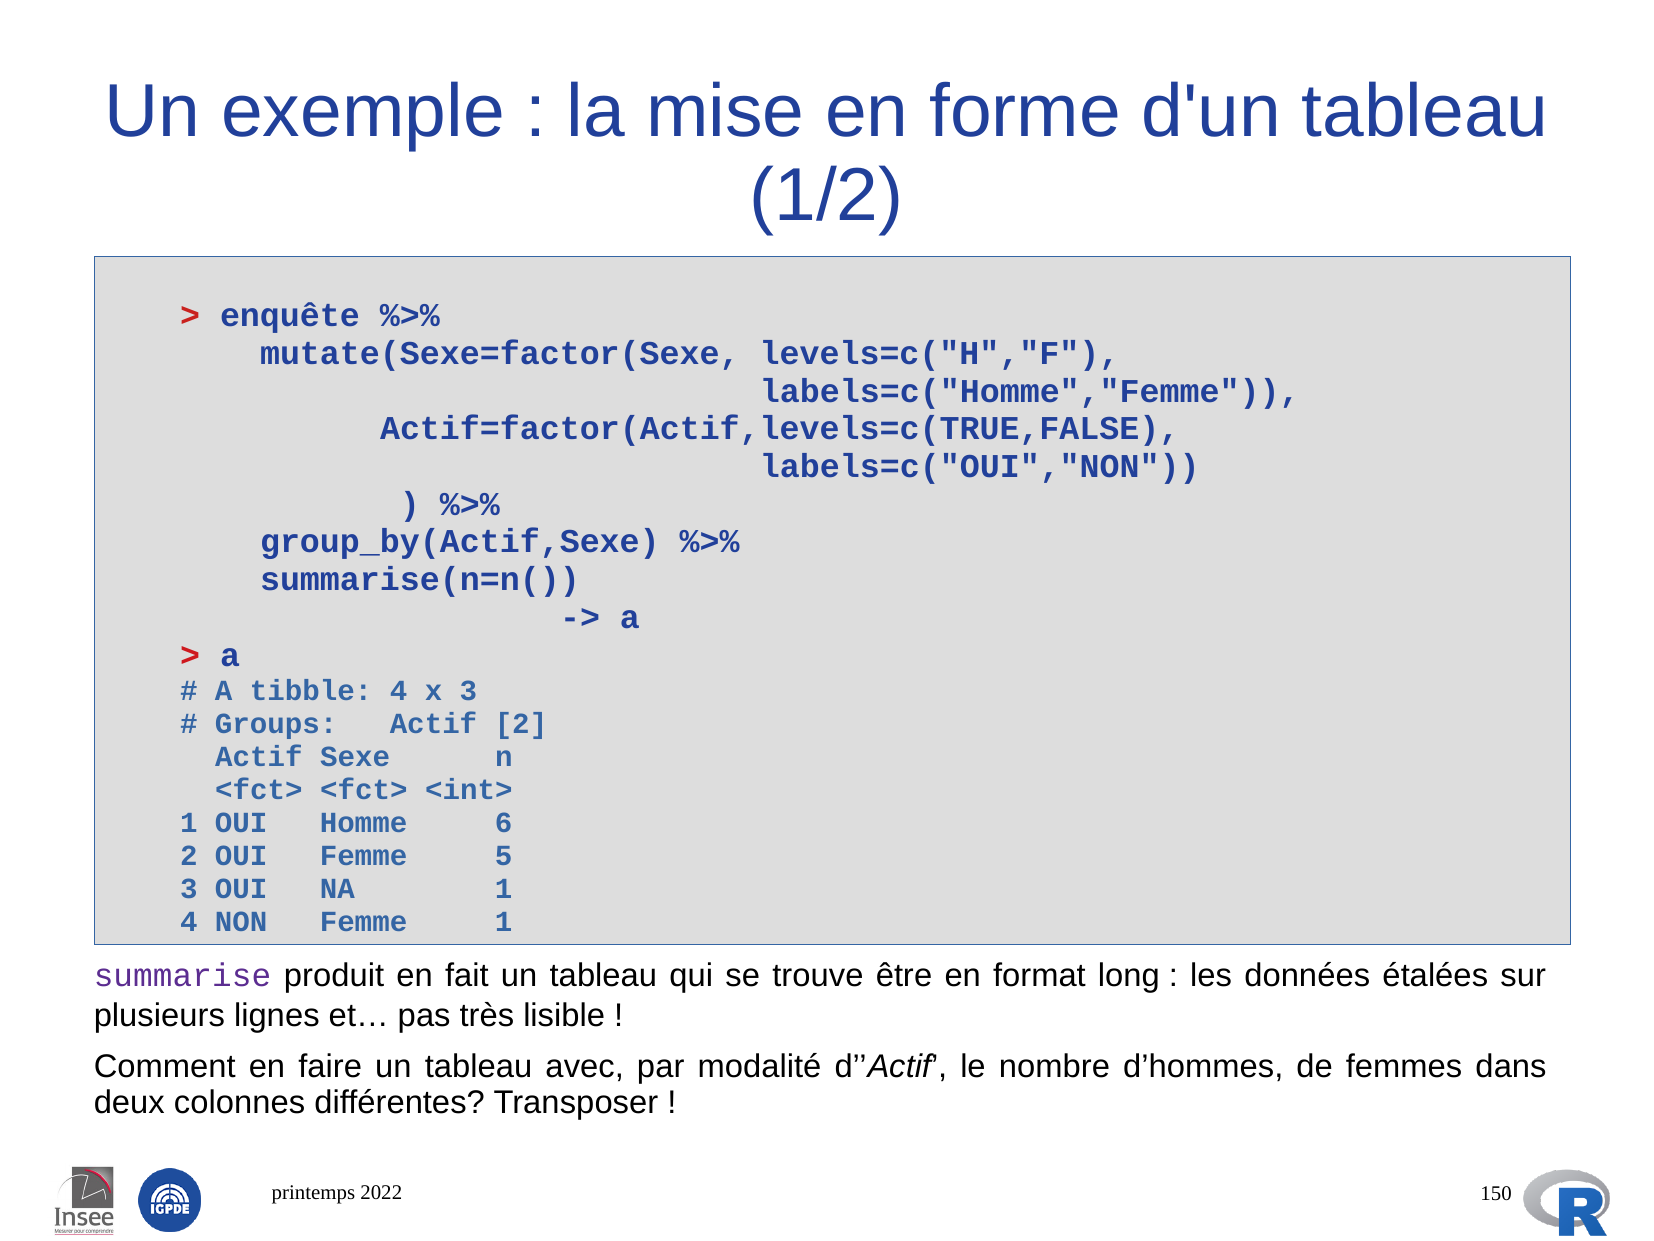

# Un exemple : la mise en forme d'un tableau (1/2)
> enquête %>%
 mutate(Sexe=factor(Sexe, levels=c("H","F"),
 labels=c("Homme","Femme")),
 Actif=factor(Actif,levels=c(TRUE,FALSE),
 labels=c("OUI","NON"))
 ) %>%
 group_by(Actif,Sexe) %>%
 summarise(n=n())
 -> a
> a
# A tibble: 4 x 3
# Groups: Actif [2]
 Actif Sexe n
 <fct> <fct> <int>
1 OUI Homme 6
2 OUI Femme 5
3 OUI NA 1
4 NON Femme 1
summarise produit en fait un tableau qui se trouve être en format long : les données étalées sur plusieurs lignes et… pas très lisible !
Comment en faire un tableau avec, par modalité d’’Actif’, le nombre d’hommes, de femmes dans deux colonnes différentes? Transposer !
printemps 2022
150